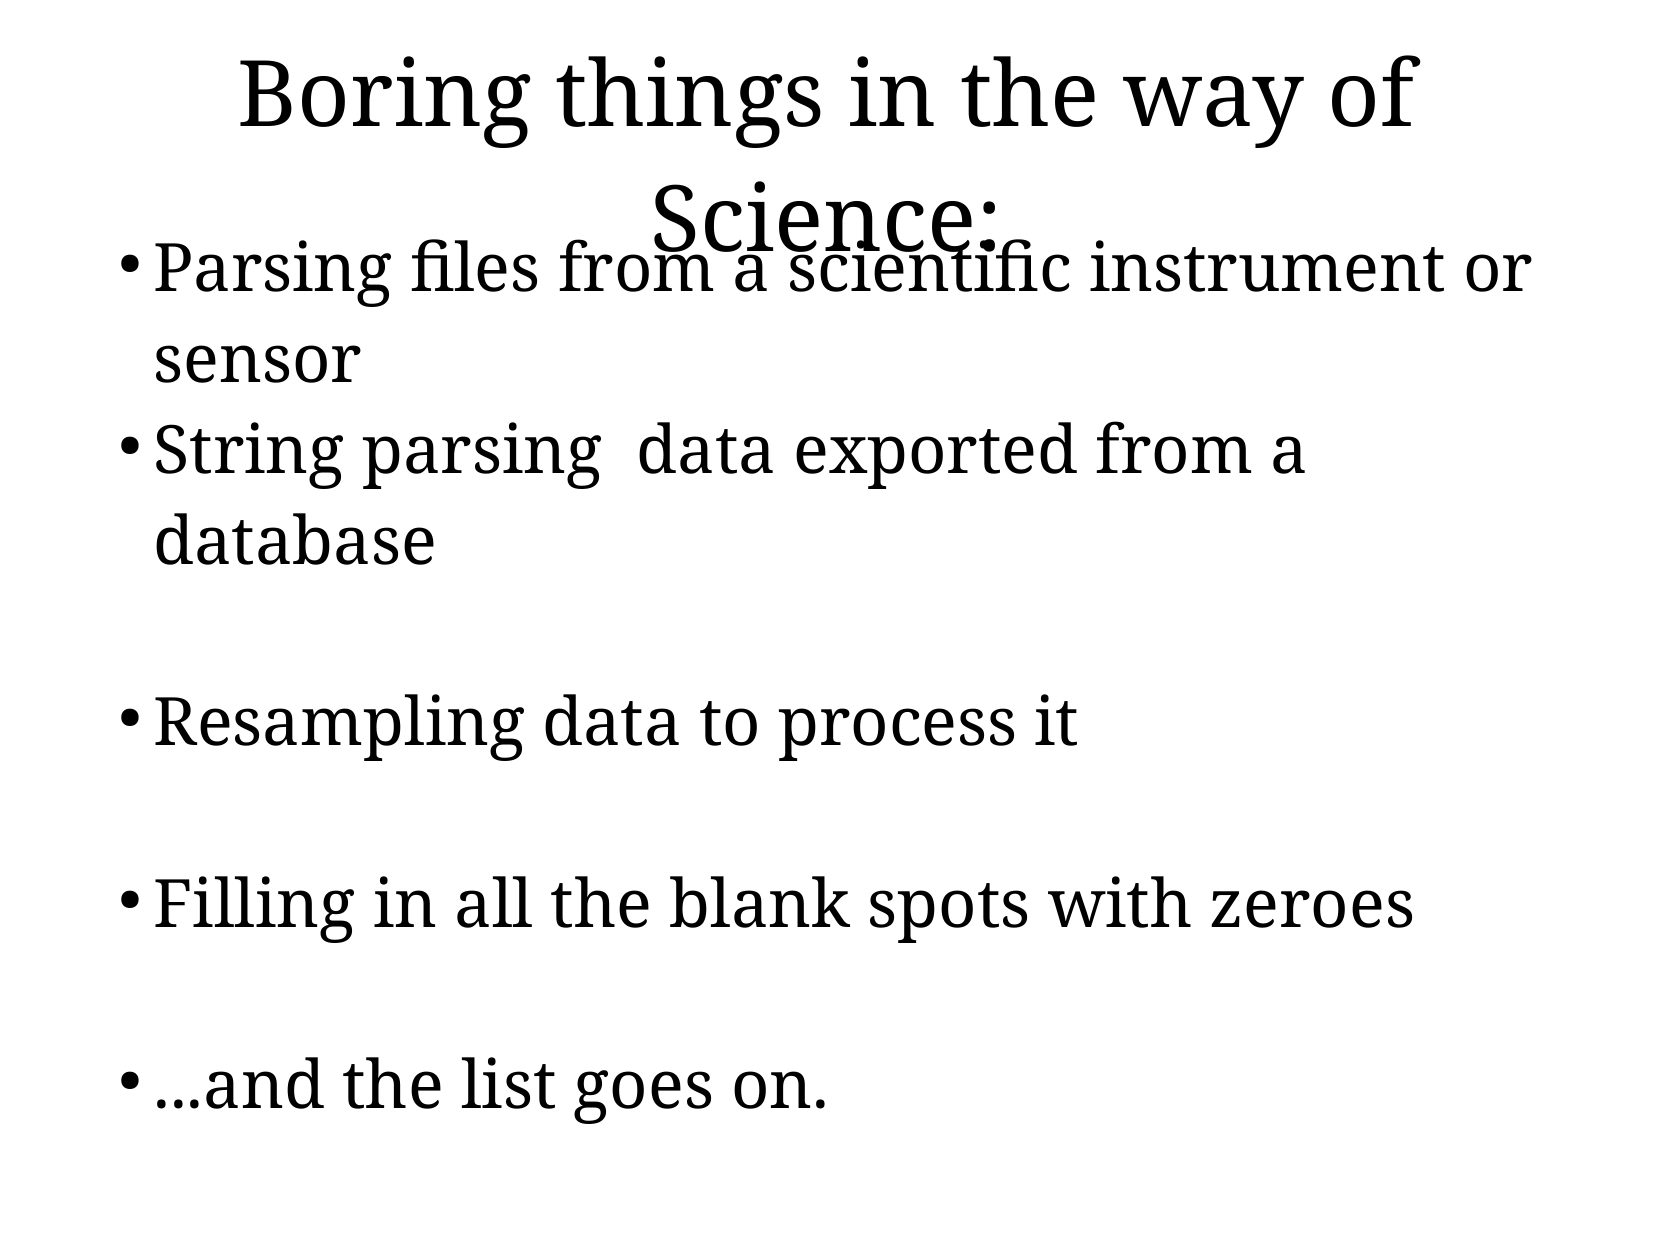

# Boring things in the way of Science:
Parsing files from a scientific instrument or sensor
String parsing data exported from a database
Resampling data to process it
Filling in all the blank spots with zeroes
...and the list goes on.